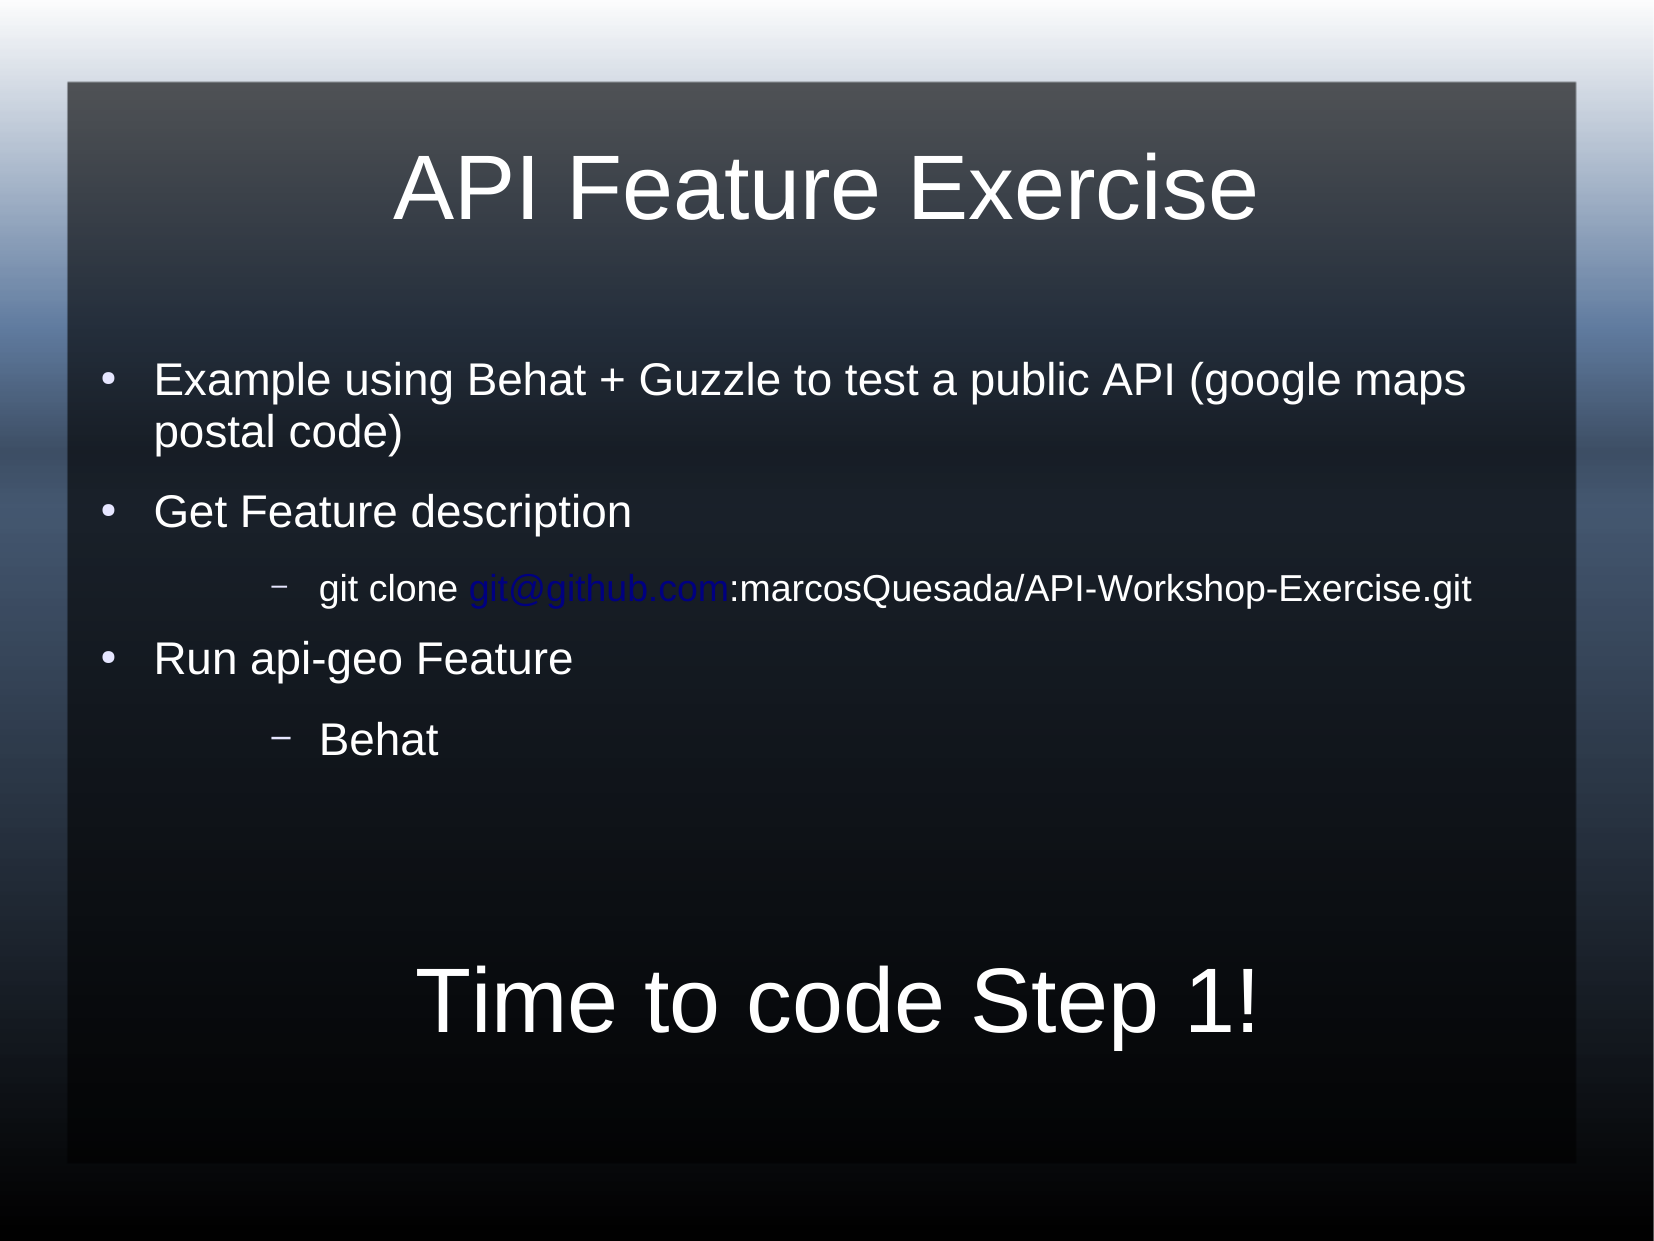

# API Feature Exercise
Example using Behat + Guzzle to test a public API (google maps postal code)
Get Feature description
git clone git@github.com:marcosQuesada/API-Workshop-Exercise.git
Run api-geo Feature
Behat
Time to code Step 1!